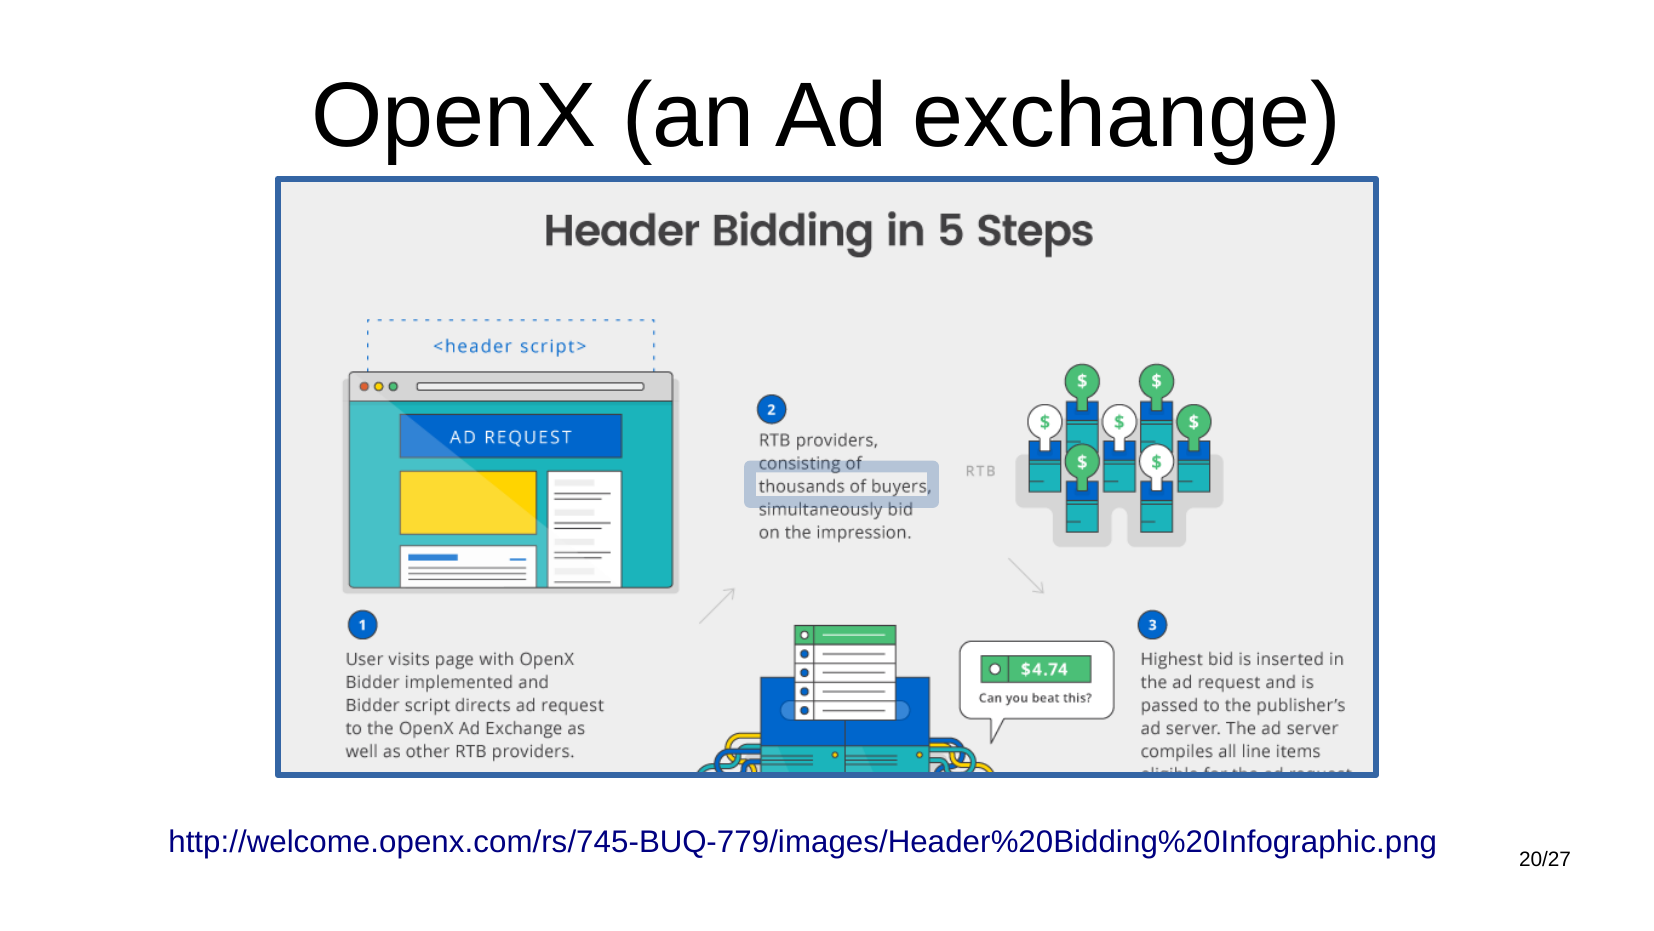

# OpenX (an Ad exchange)
http://welcome.openx.com/rs/745-BUQ-779/images/Header%20Bidding%20Infographic.png
20